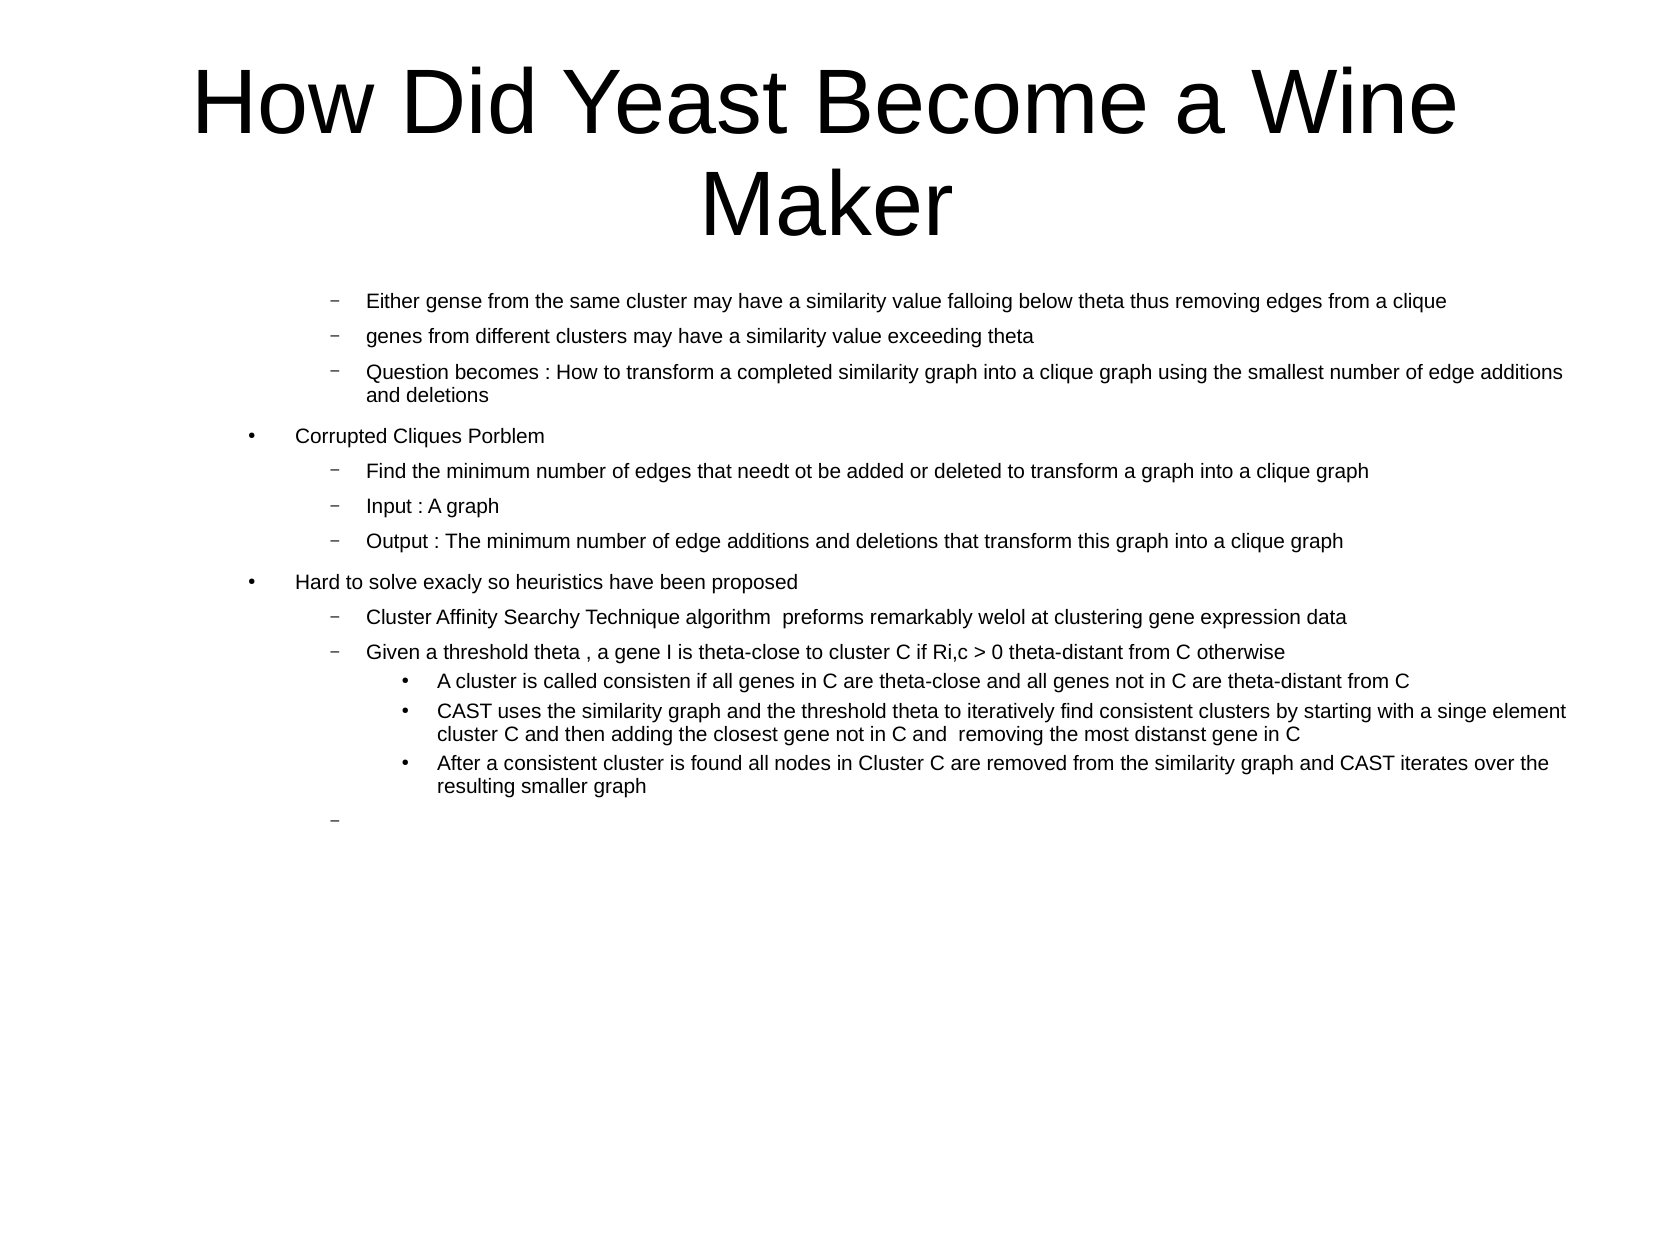

# How Did Yeast Become a Wine Maker
Either gense from the same cluster may have a similarity value falloing below theta thus removing edges from a clique
genes from different clusters may have a similarity value exceeding theta
Question becomes : How to transform a completed similarity graph into a clique graph using the smallest number of edge additions and deletions
Corrupted Cliques Porblem
Find the minimum number of edges that needt ot be added or deleted to transform a graph into a clique graph
Input : A graph
Output : The minimum number of edge additions and deletions that transform this graph into a clique graph
Hard to solve exacly so heuristics have been proposed
Cluster Affinity Searchy Technique algorithm preforms remarkably welol at clustering gene expression data
Given a threshold theta , a gene I is theta-close to cluster C if Ri,c > 0 theta-distant from C otherwise
A cluster is called consisten if all genes in C are theta-close and all genes not in C are theta-distant from C
CAST uses the similarity graph and the threshold theta to iteratively find consistent clusters by starting with a singe element cluster C and then adding the closest gene not in C and removing the most distanst gene in C
After a consistent cluster is found all nodes in Cluster C are removed from the similarity graph and CAST iterates over the resulting smaller graph